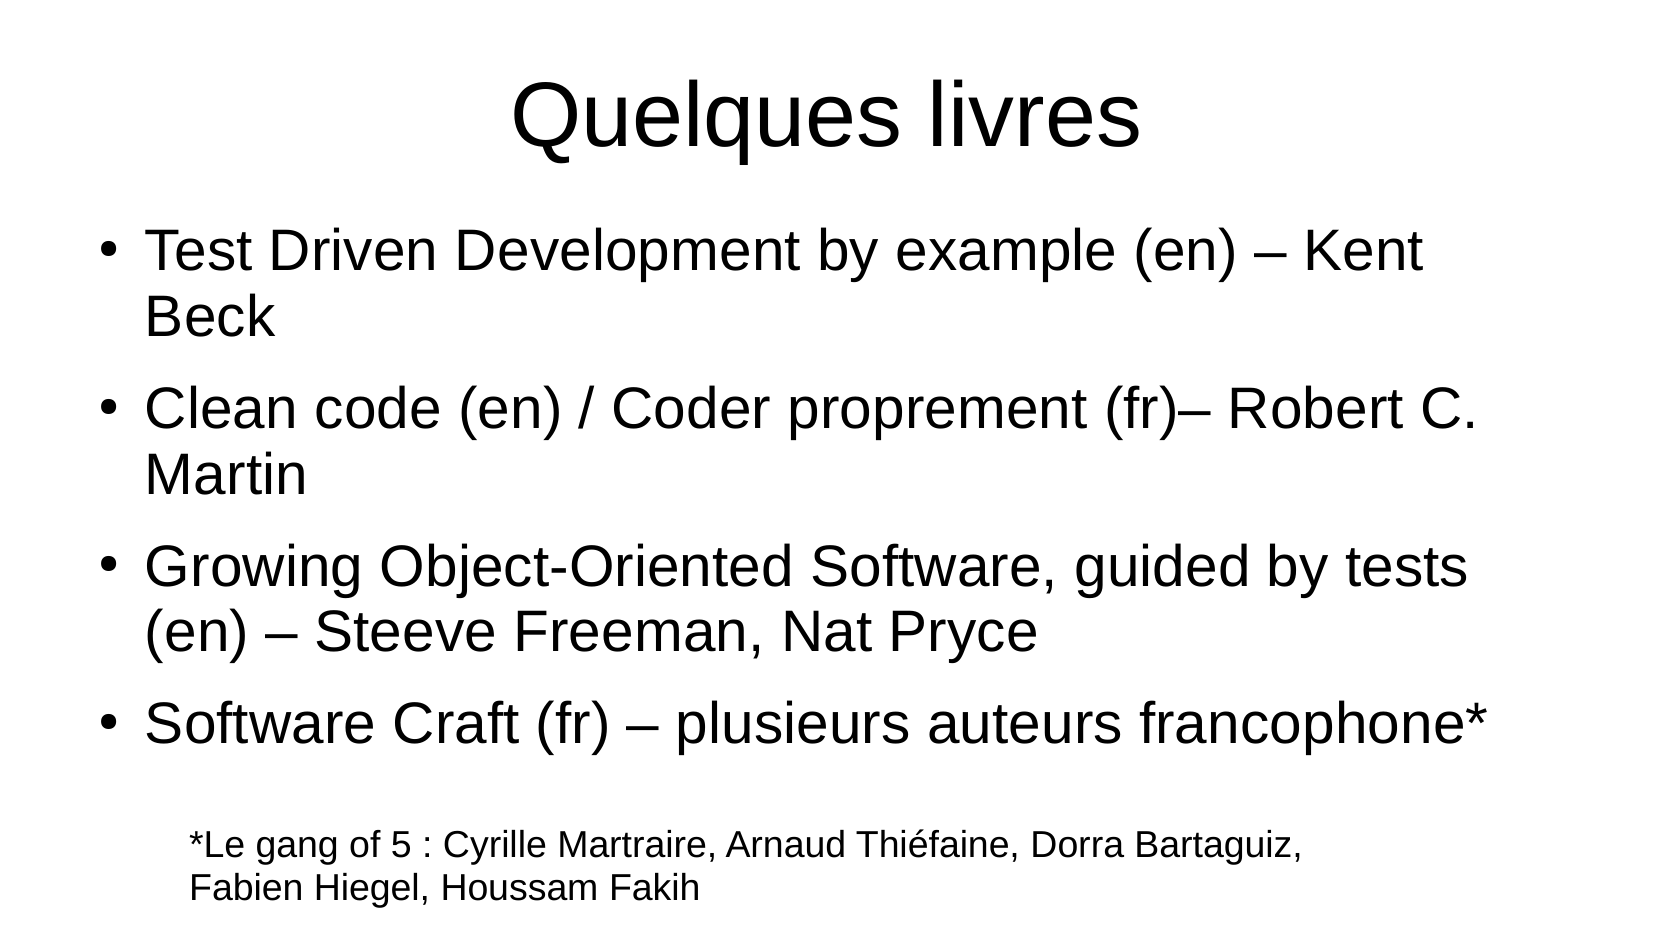

# Quelques livres
Test Driven Development by example (en) – Kent Beck
Clean code (en) / Coder proprement (fr)– Robert C. Martin
Growing Object-Oriented Software, guided by tests (en) – Steeve Freeman, Nat Pryce
Software Craft (fr) – plusieurs auteurs francophone*
*Le gang of 5 : Cyrille Martraire, Arnaud Thiéfaine, Dorra Bartaguiz,
Fabien Hiegel, Houssam Fakih